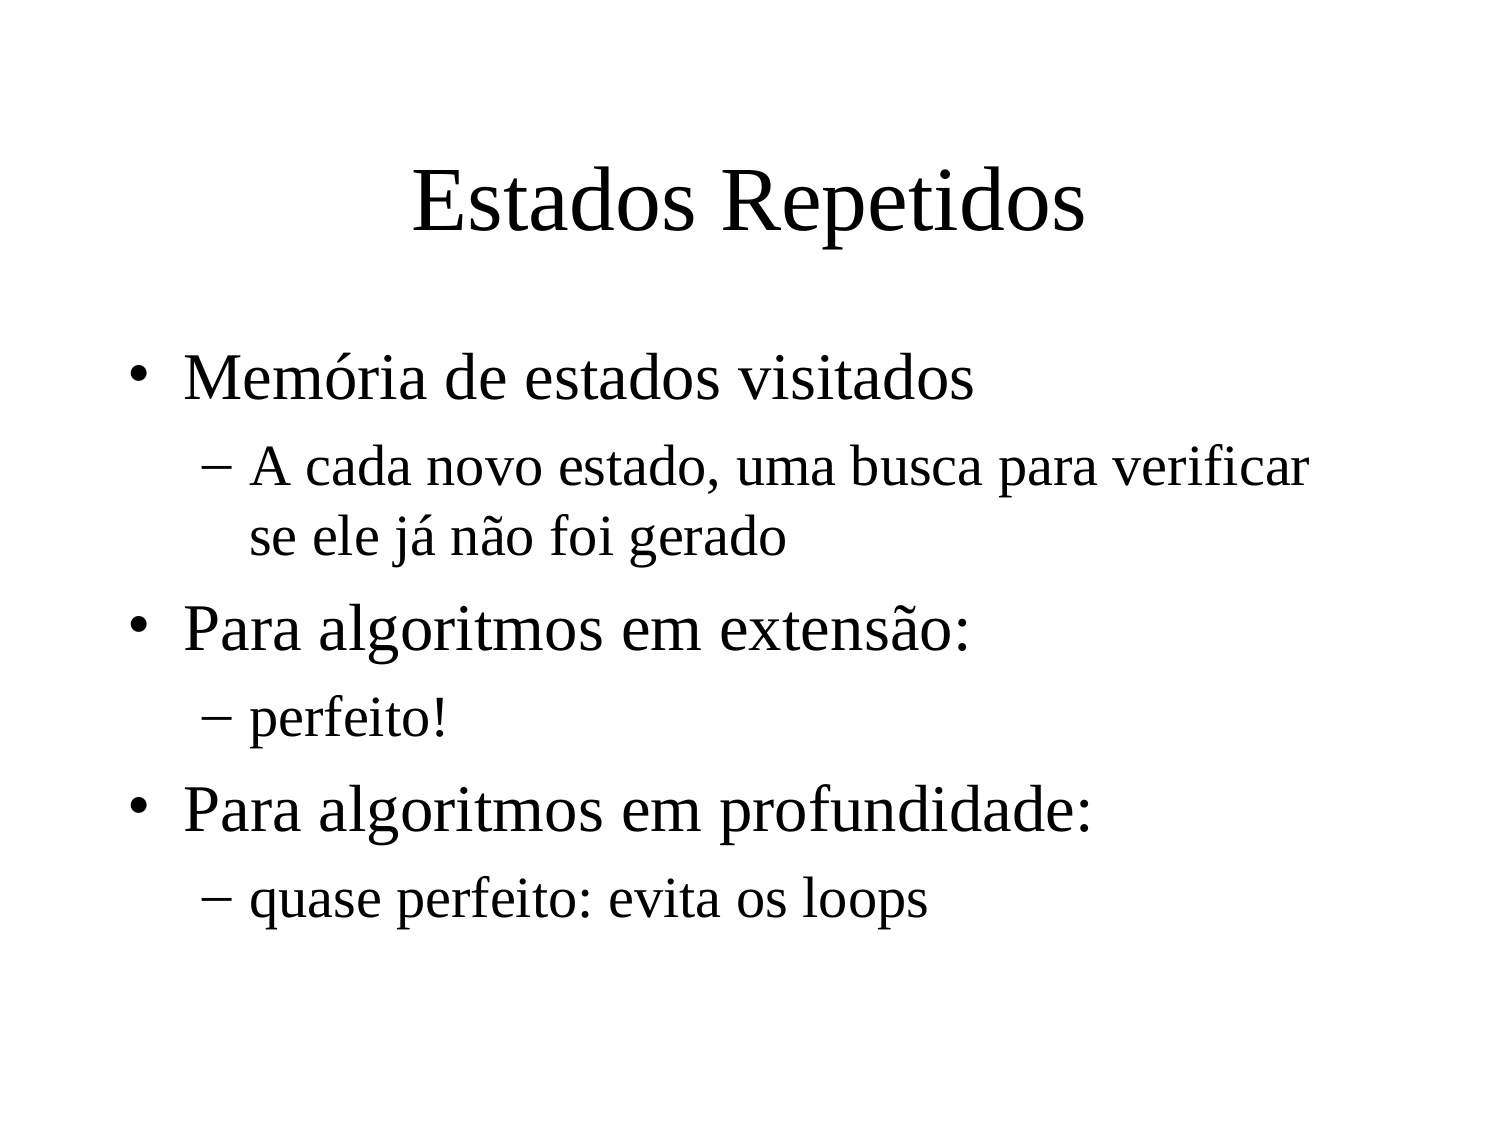

Estados Repetidos
# Memória de estados visitados
A cada novo estado, uma busca para verificar se ele já não foi gerado
Para algoritmos em extensão:
perfeito!
Para algoritmos em profundidade:
quase perfeito: evita os loops